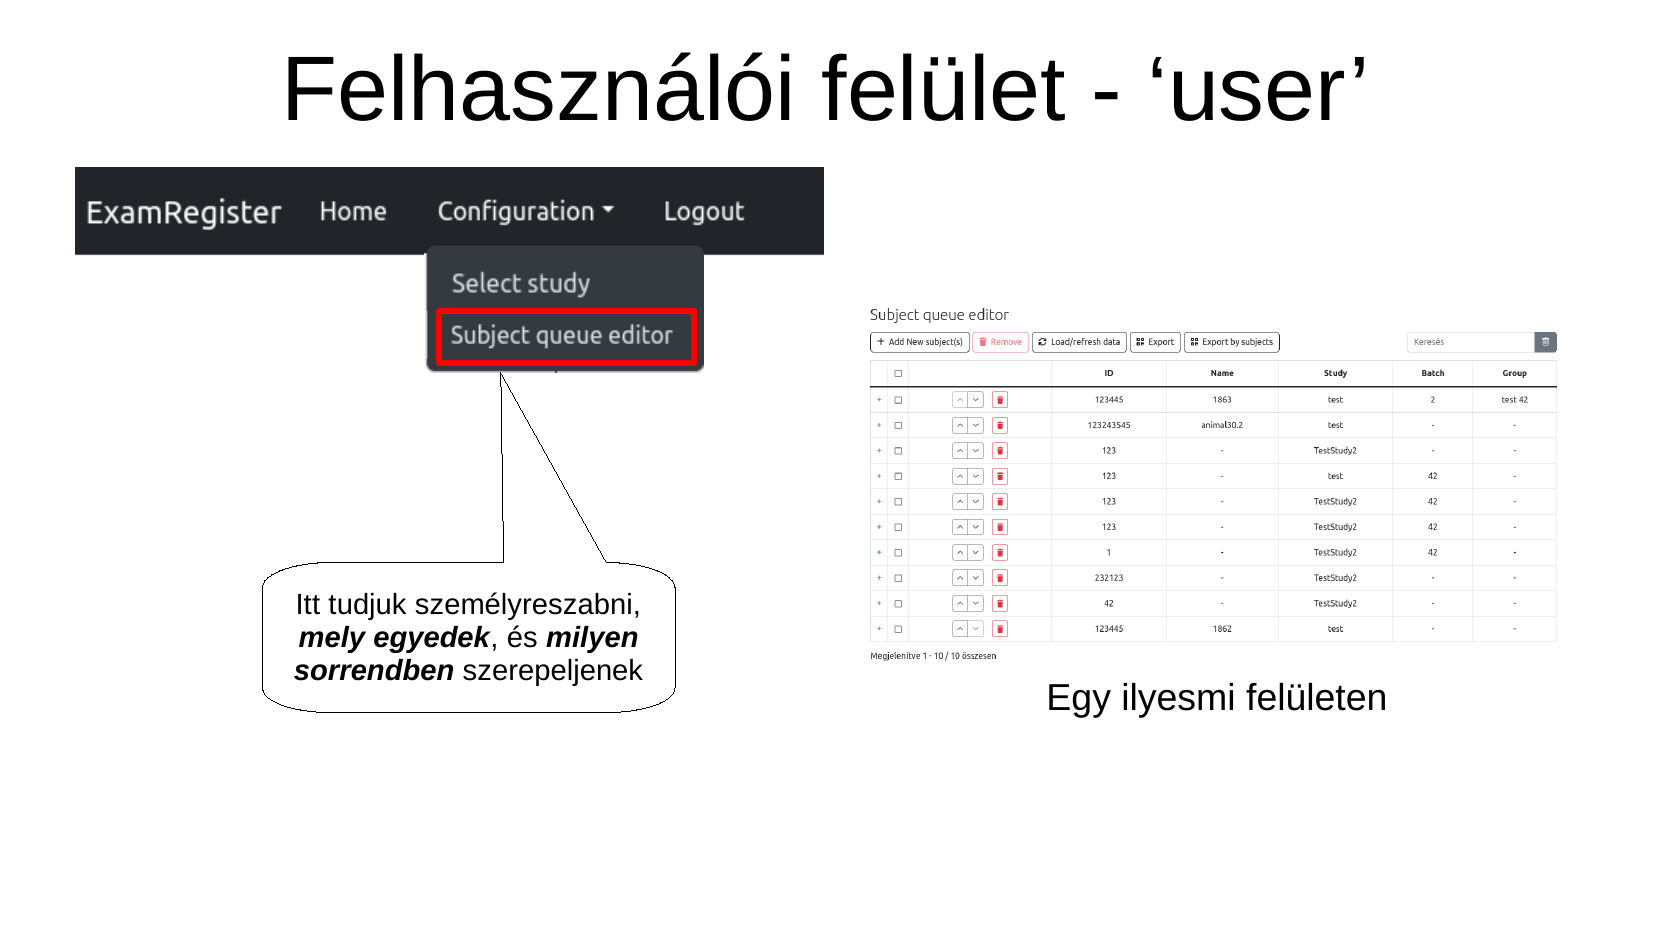

# Felhasználói felület - ‘user’
Egy ilyesmi felületen
Itt tudjuk személyreszabni, mely egyedek, és milyen sorrendben szerepeljenek